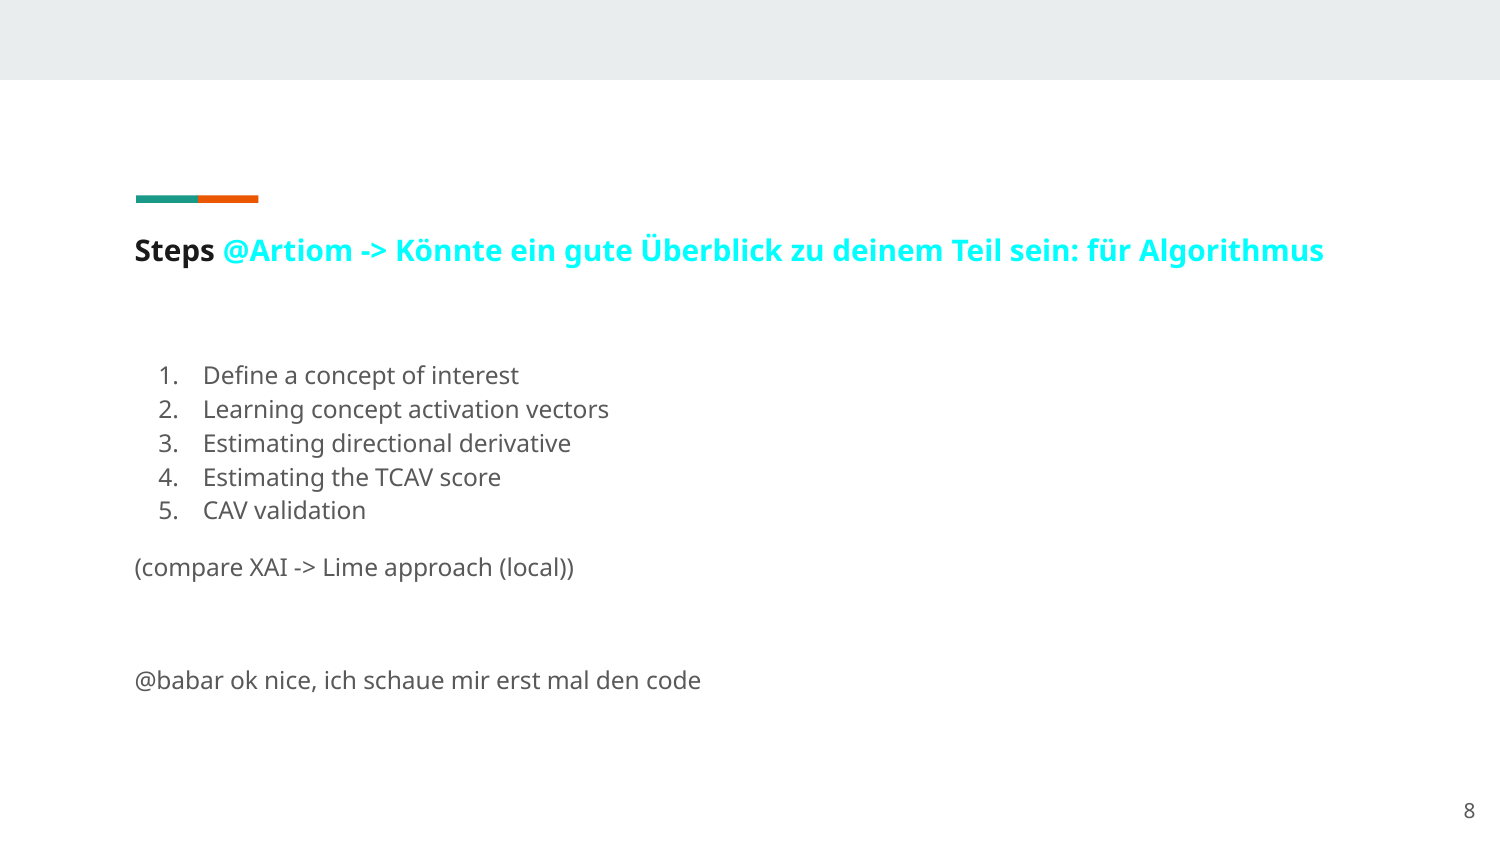

# Steps @Artiom -> Könnte ein gute Überblick zu deinem Teil sein: für Algorithmus
Define a concept of interest
Learning concept activation vectors
Estimating directional derivative
Estimating the TCAV score
CAV validation
(compare XAI -> Lime approach (local))
@babar ok nice, ich schaue mir erst mal den code